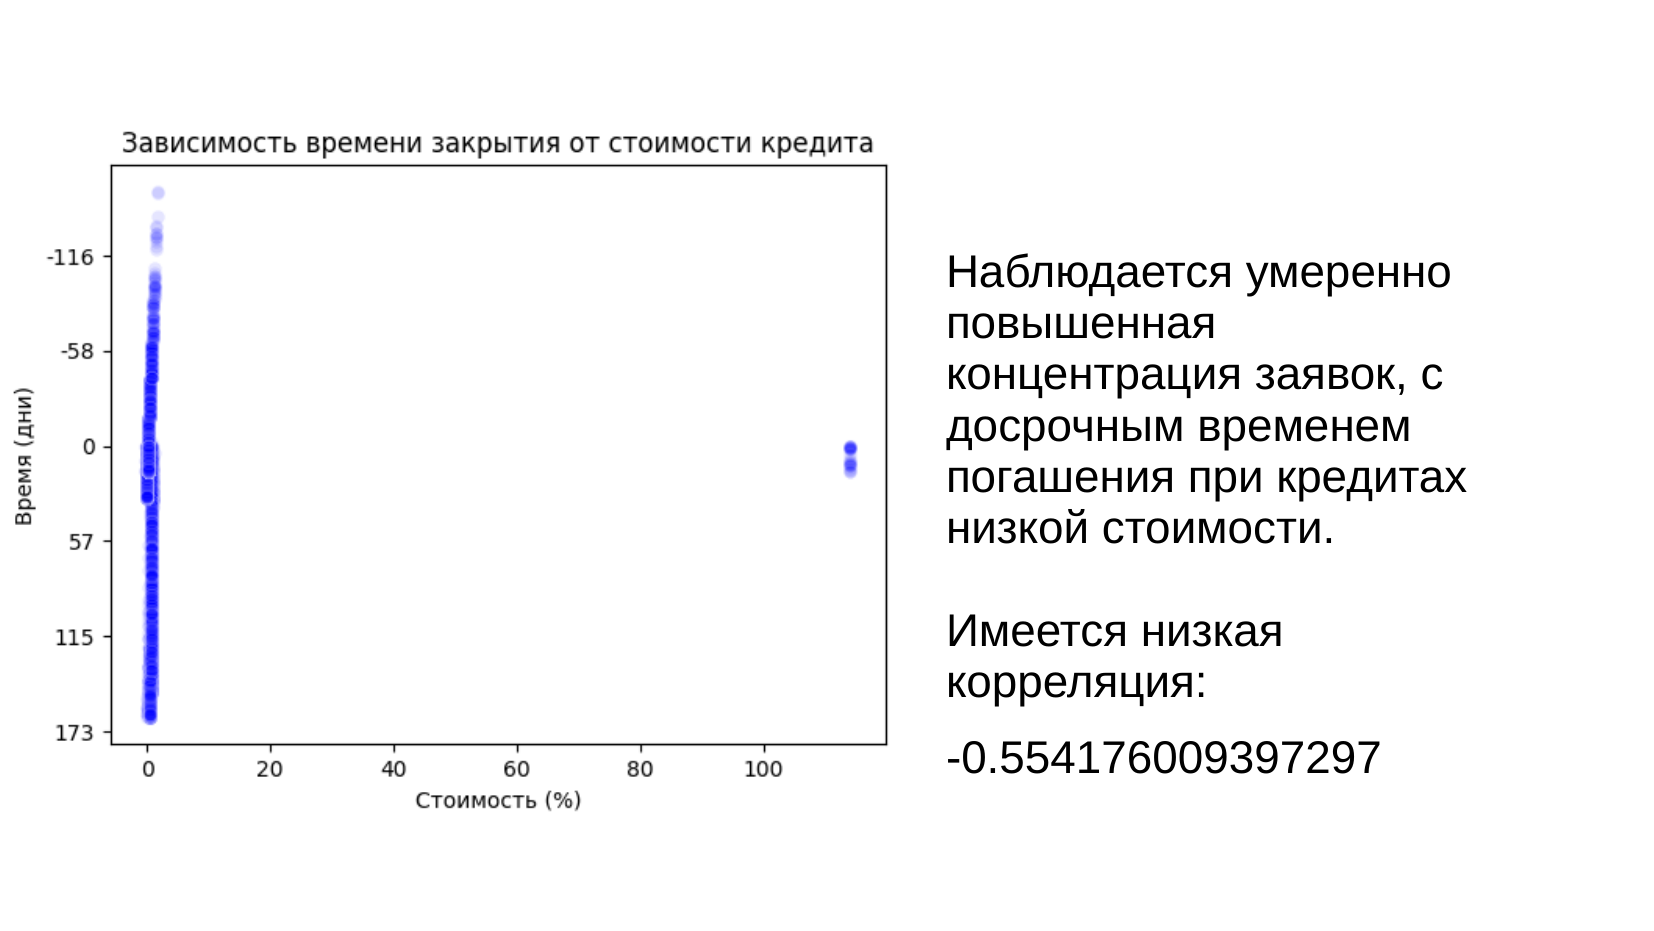

Наблюдается умеренно повышенная концентрация заявок, с досрочным временем погашения при кредитах низкой стоимости.
Имеется низкая корреляция:
-0.554176009397297